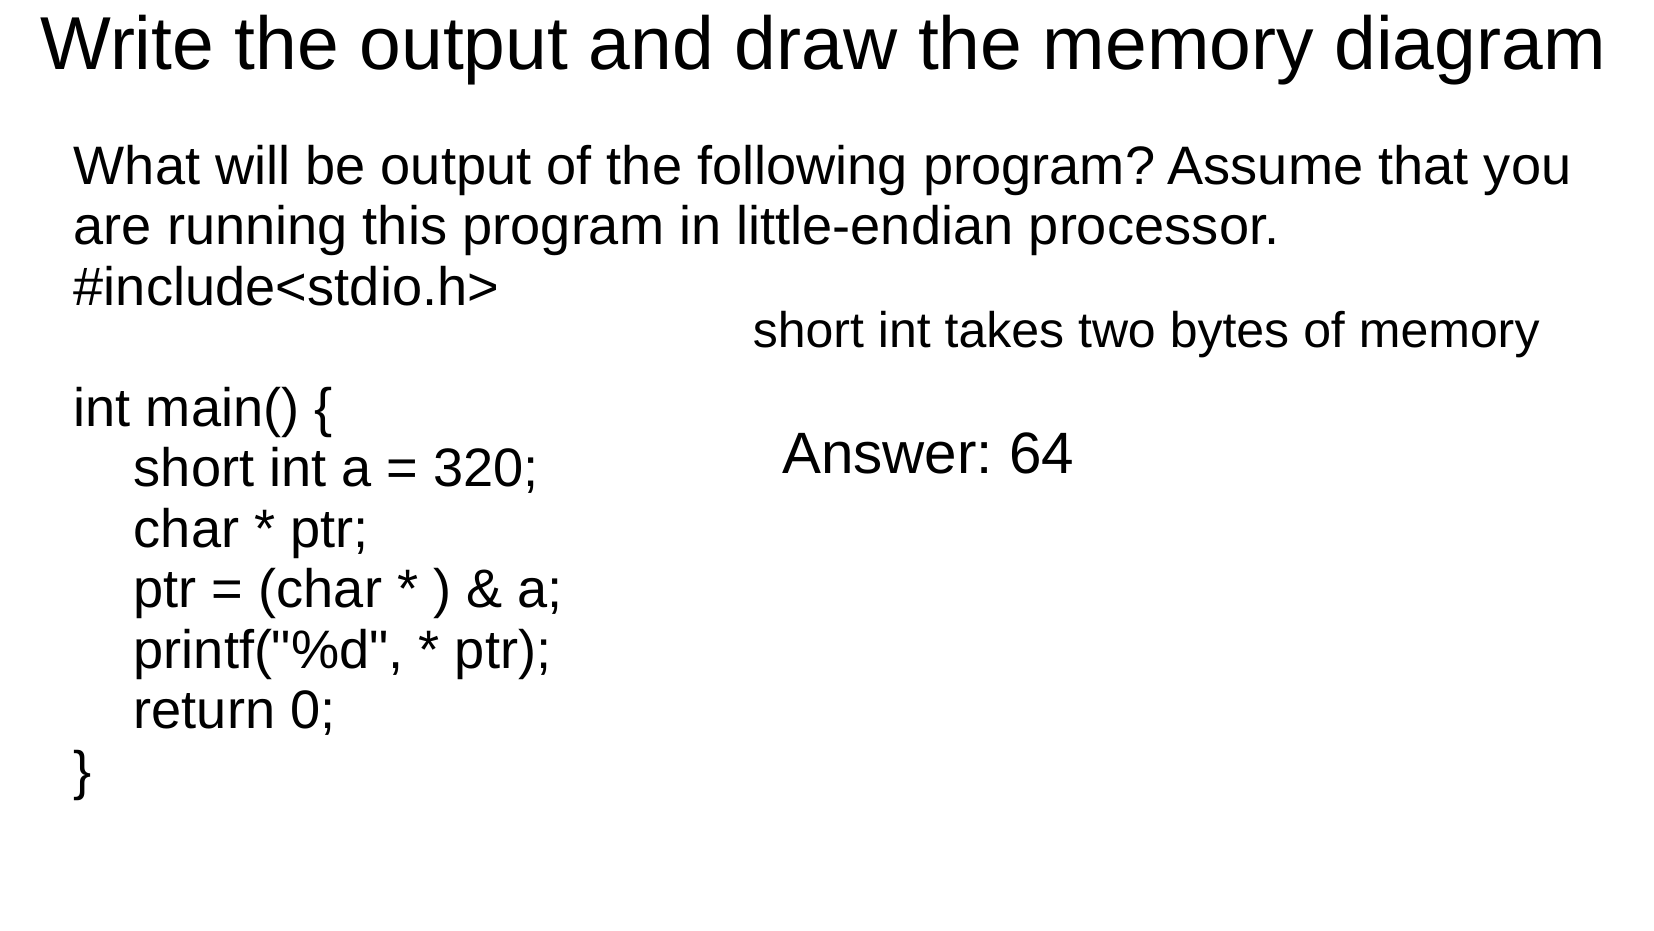

# Write the output and draw the memory diagram
What will be output of the following program? Assume that you are running this program in little-endian processor.
#include<stdio.h>
int main() {
 short int a = 320;
 char * ptr;
 ptr = (char * ) & a;
 printf("%d", * ptr);
 return 0;
}
short int takes two bytes of memory
Answer: 64